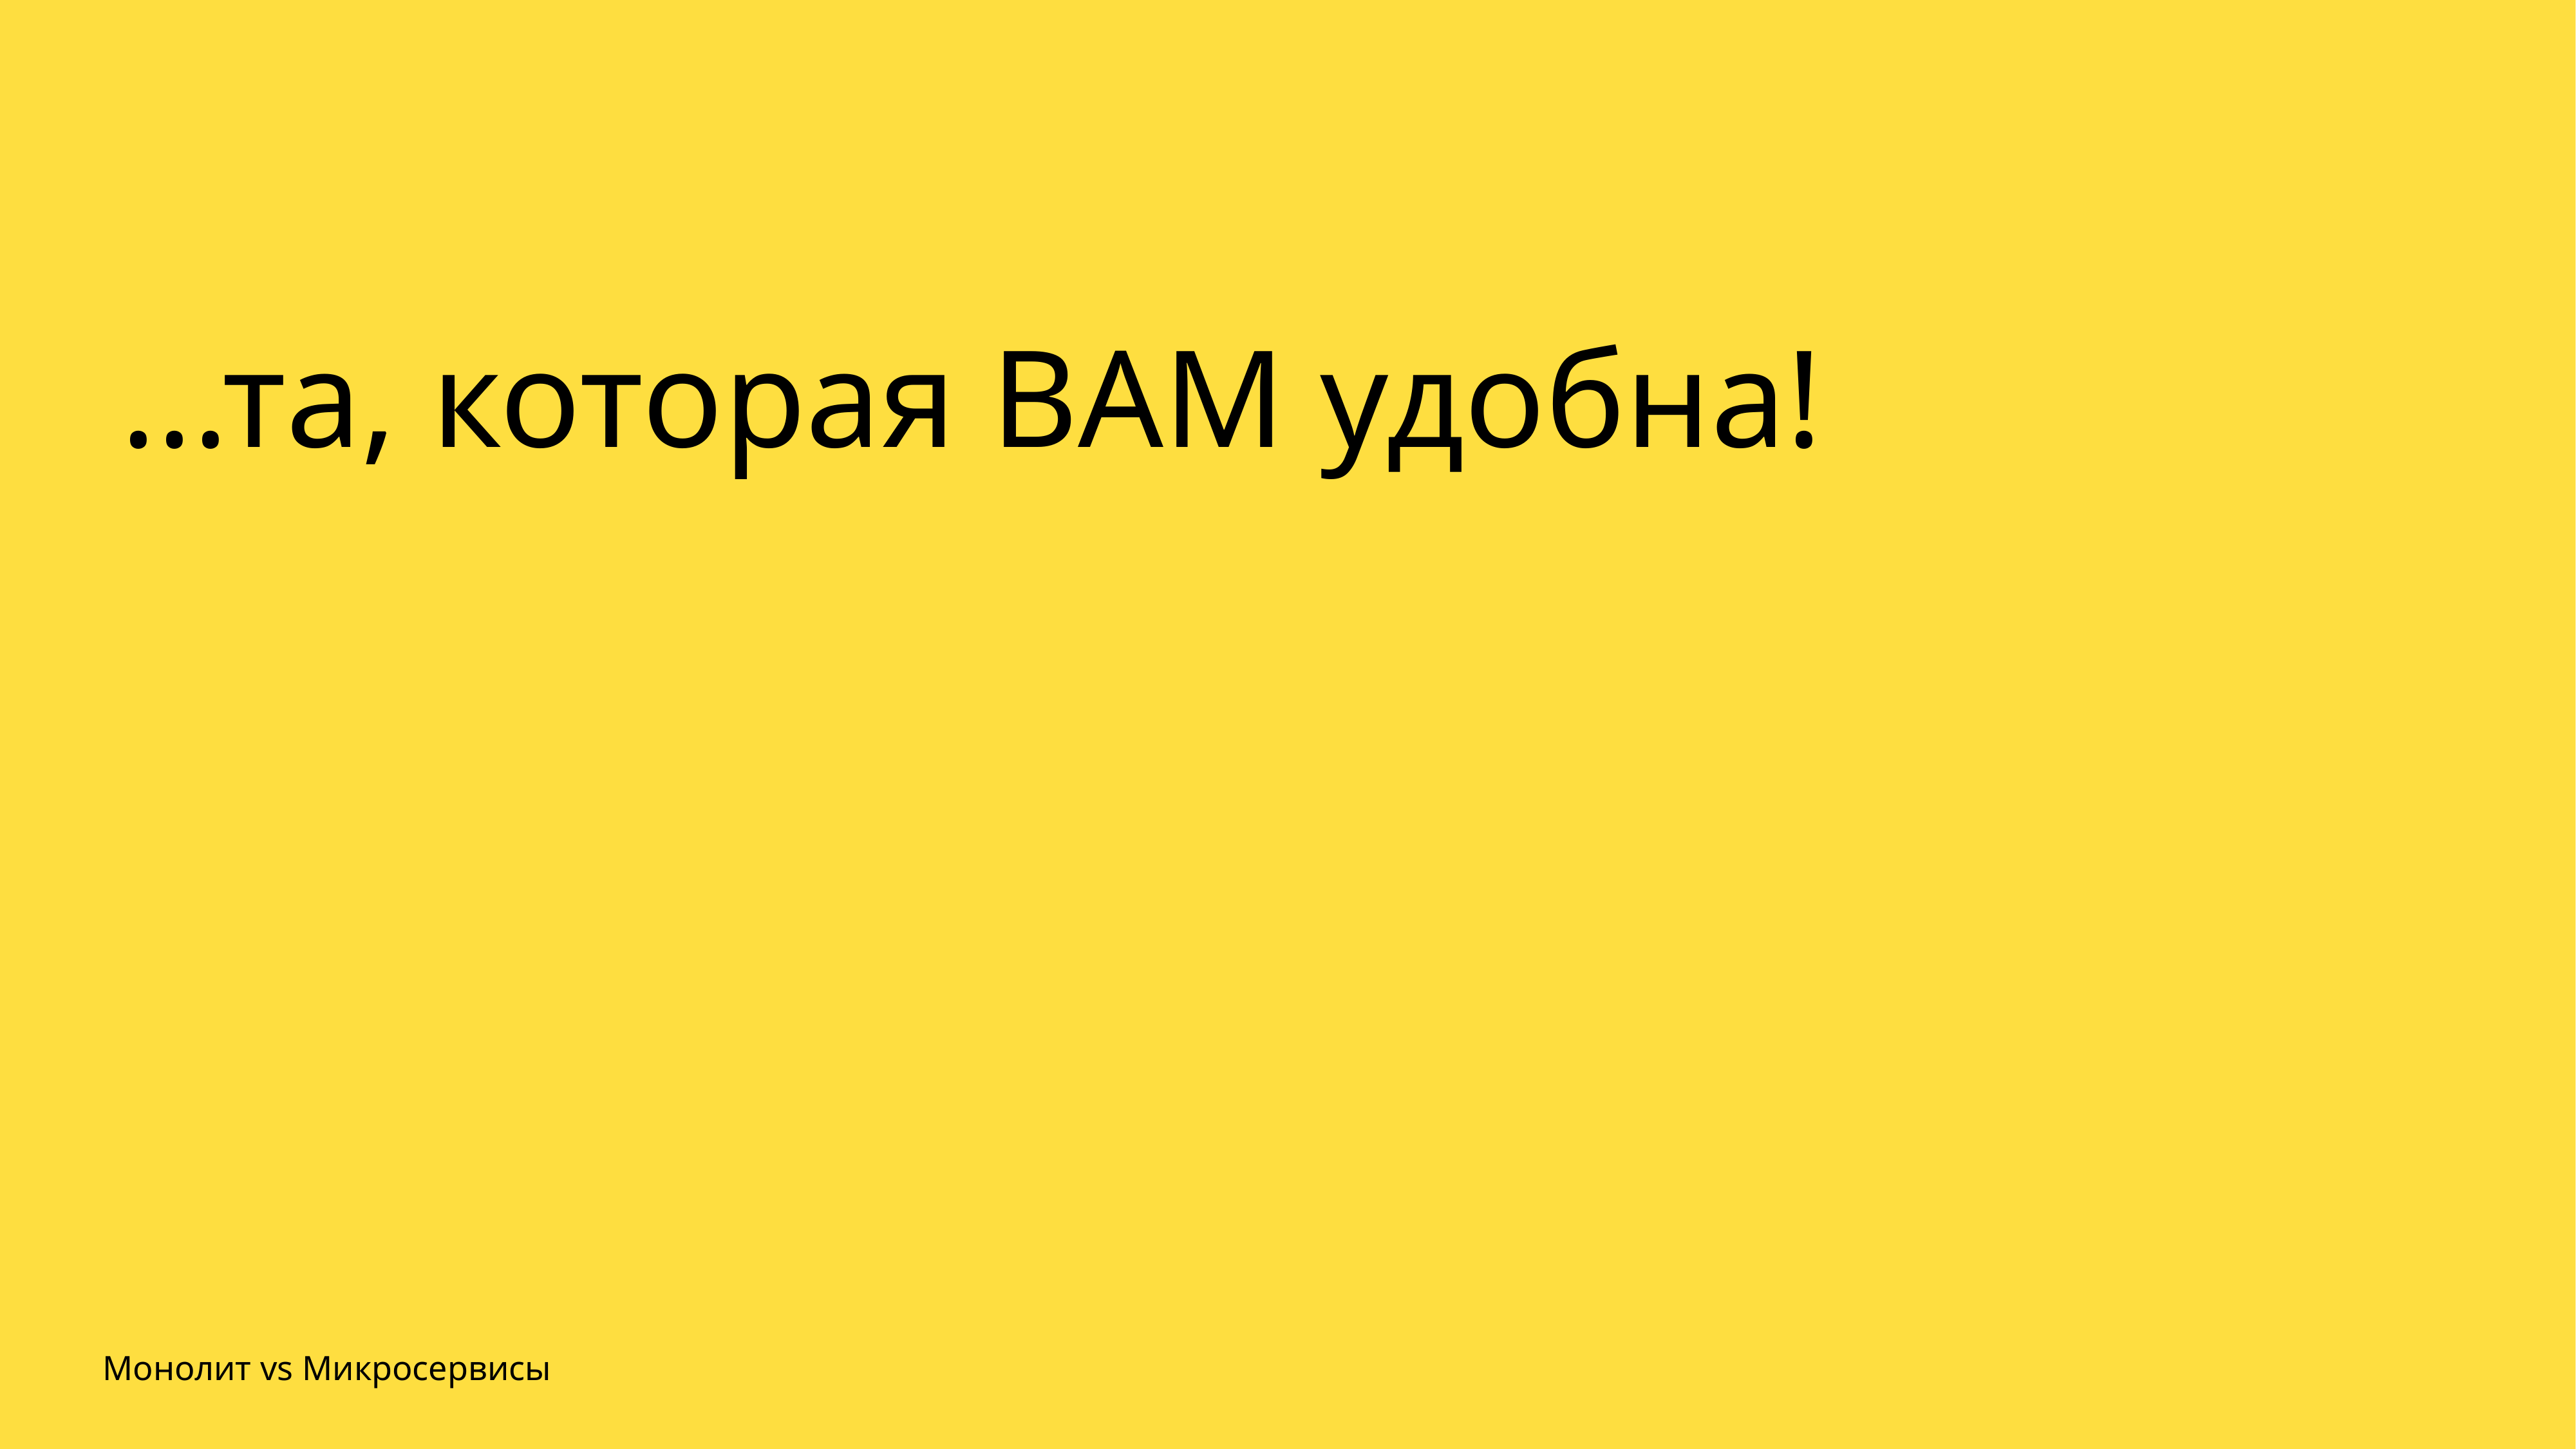

# ...та, которая ВАМ удобна!
Монолит vs Микросервисы